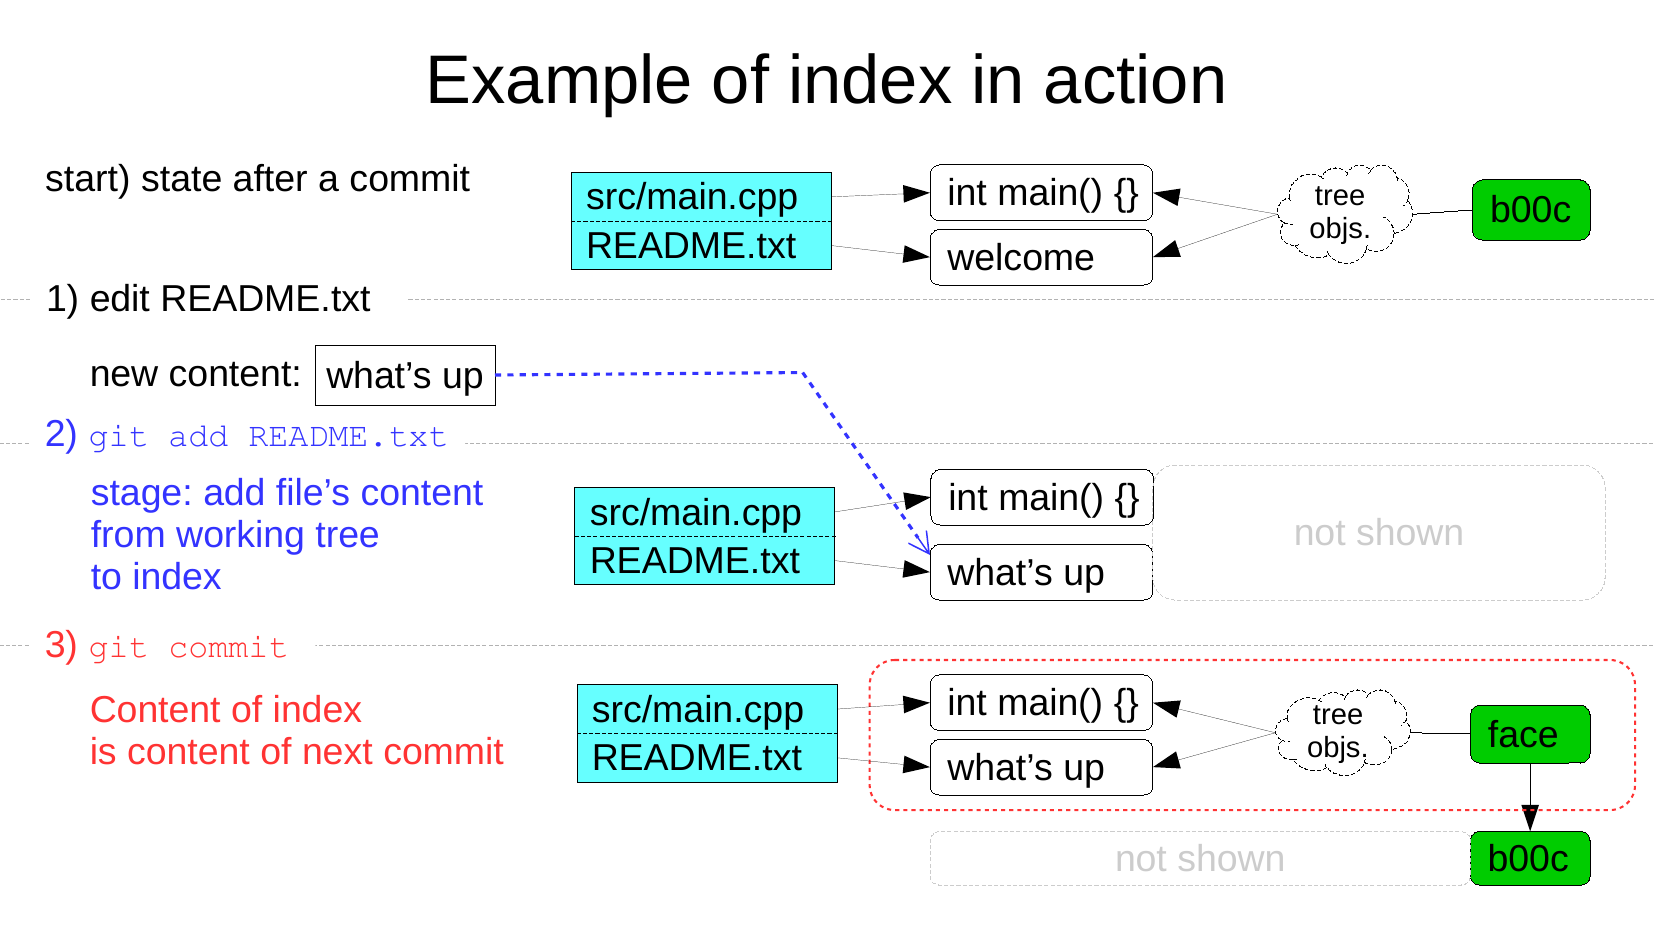

# Example of index in action
start) state after a commit
int main() {}
tree
objs.
src/main.cpp
b00c
README.txt
welcome
1) edit README.txt
new content:
what’s up
2) git add README.txt
stage: add file’s content
from working tree
to index
not shown
int main() {}
src/main.cpp
README.txt
what’s up
3) git commit
int main() {}
Content of index
is content of next commit
src/main.cpp
tree
objs.
face
README.txt
what’s up
not shown
b00c